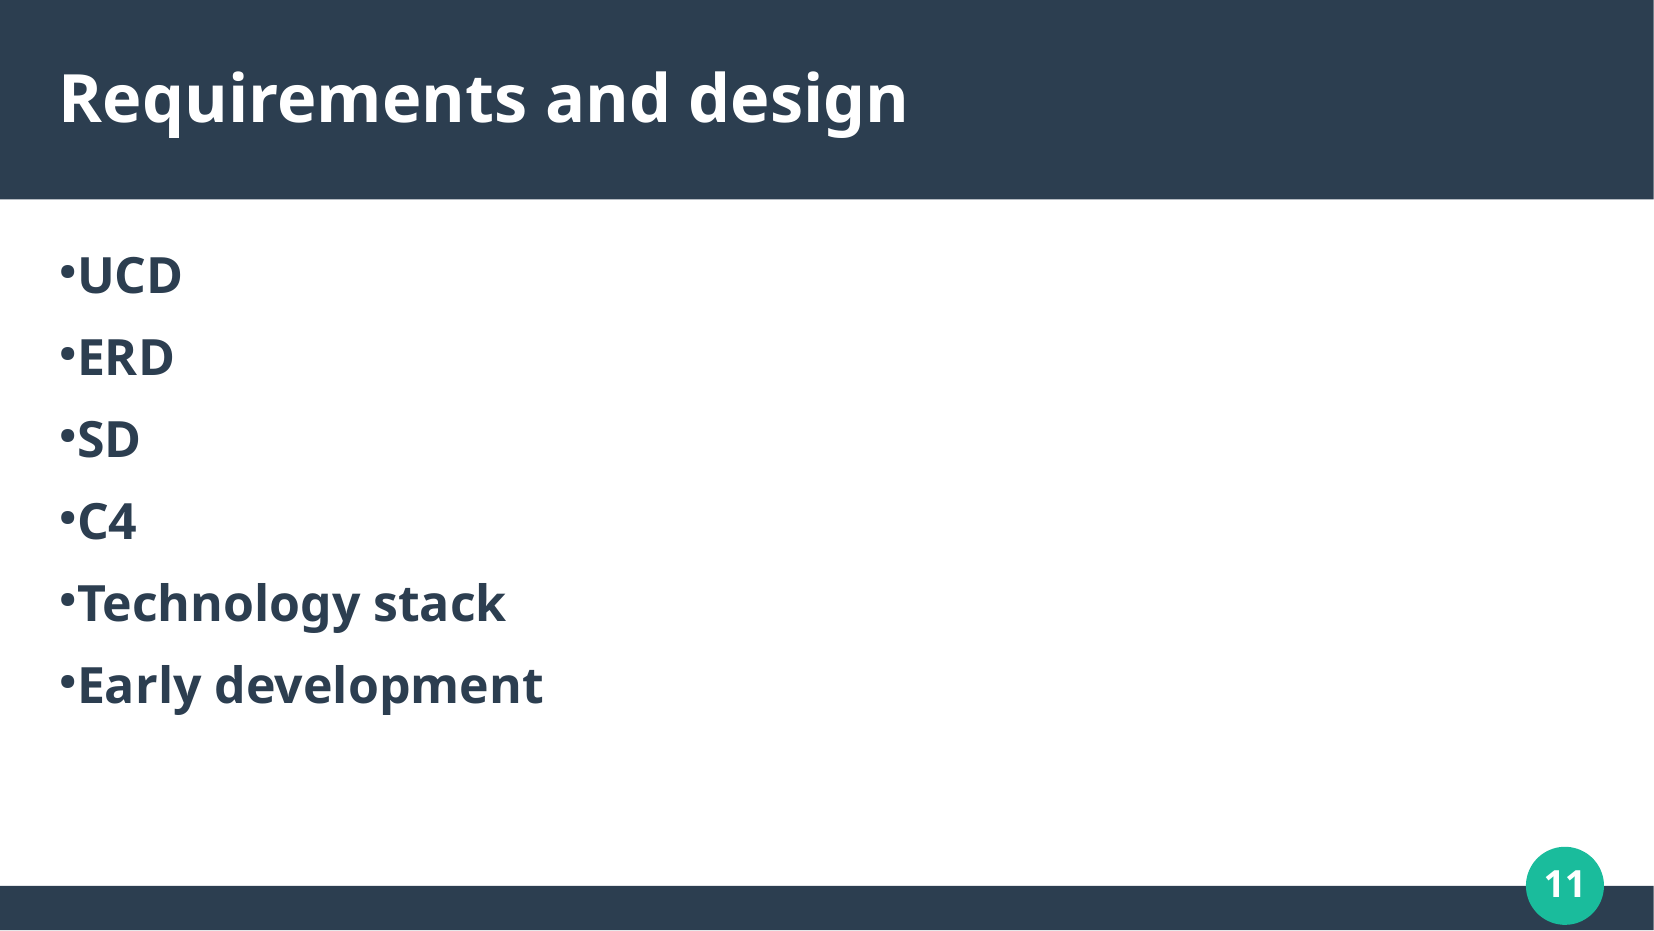

# Requirements and design
UCD
ERD
SD
C4
Technology stack
Early development